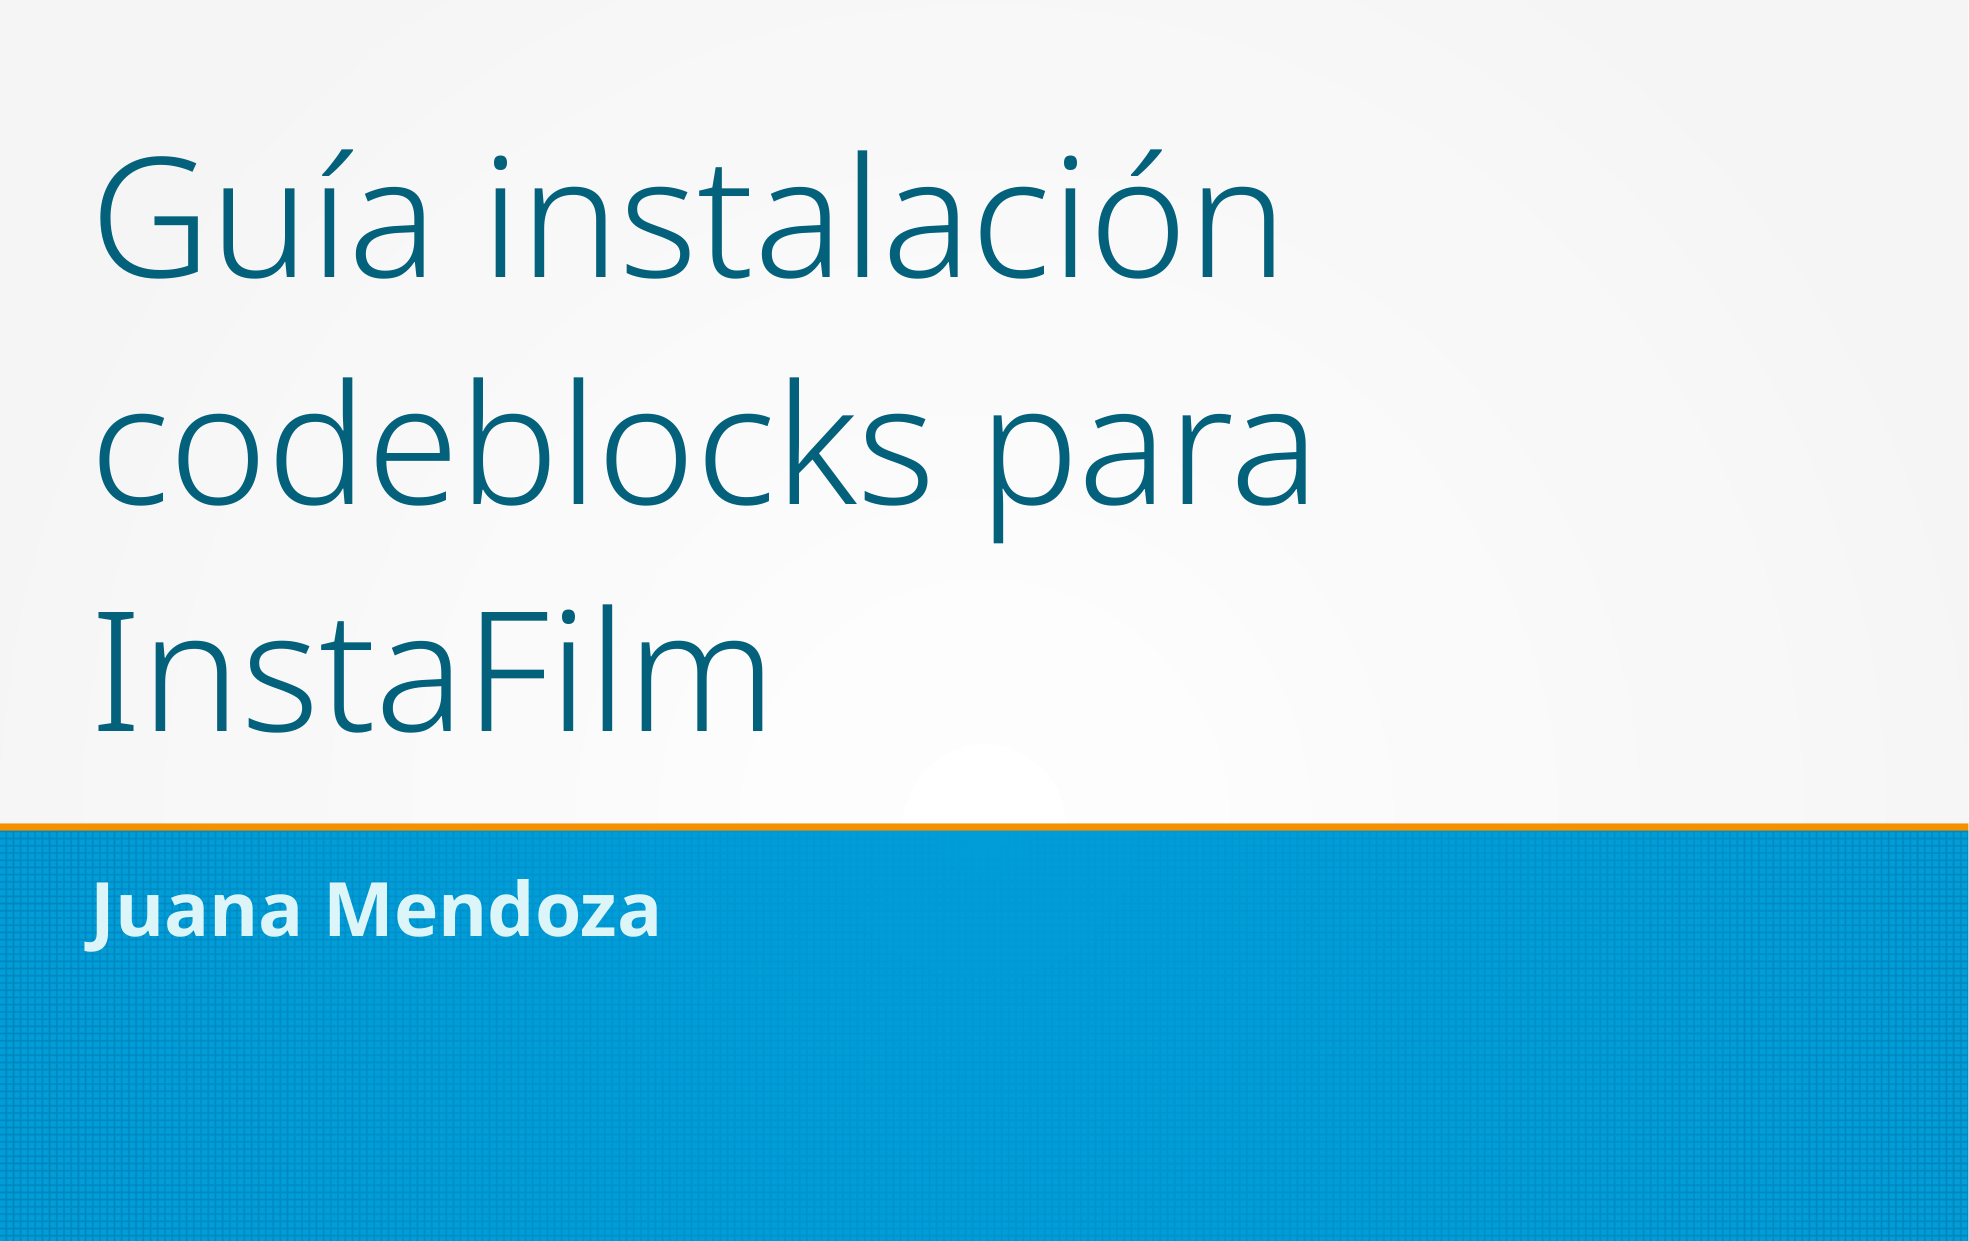

# Guía instalación codeblocks para InstaFilm
Juana Mendoza